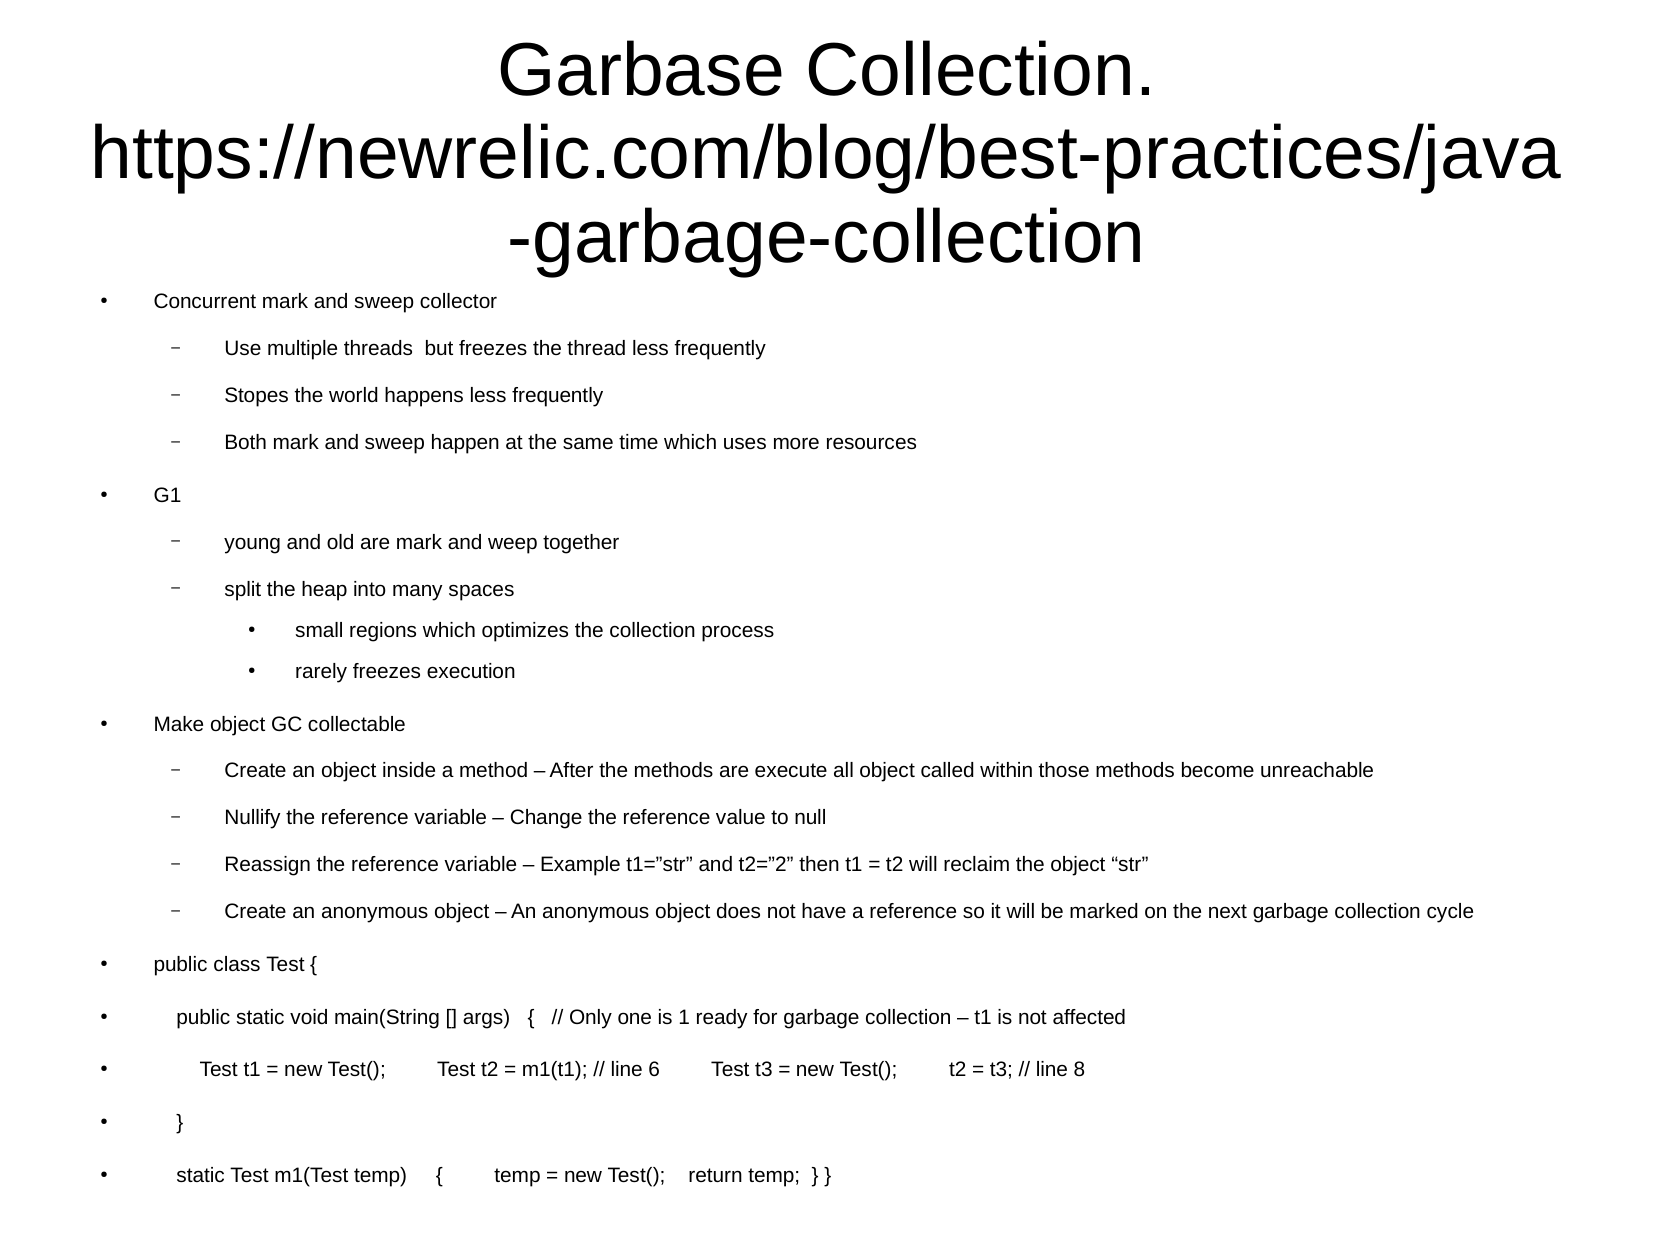

# Garbase Collection. https://newrelic.com/blog/best-practices/java-garbage-collection
Concurrent mark and sweep collector
Use multiple threads but freezes the thread less frequently
Stopes the world happens less frequently
Both mark and sweep happen at the same time which uses more resources
G1
young and old are mark and weep together
split the heap into many spaces
small regions which optimizes the collection process
rarely freezes execution
Make object GC collectable
Create an object inside a method – After the methods are execute all object called within those methods become unreachable
Nullify the reference variable – Change the reference value to null
Reassign the reference variable – Example t1=”str” and t2=”2” then t1 = t2 will reclaim the object “str”
Create an anonymous object – An anonymous object does not have a reference so it will be marked on the next garbage collection cycle
public class Test {
 public static void main(String [] args) { // Only one is 1 ready for garbage collection – t1 is not affected
 Test t1 = new Test(); Test t2 = m1(t1); // line 6 Test t3 = new Test(); t2 = t3; // line 8
 }
 static Test m1(Test temp) { temp = new Test(); return temp; } }